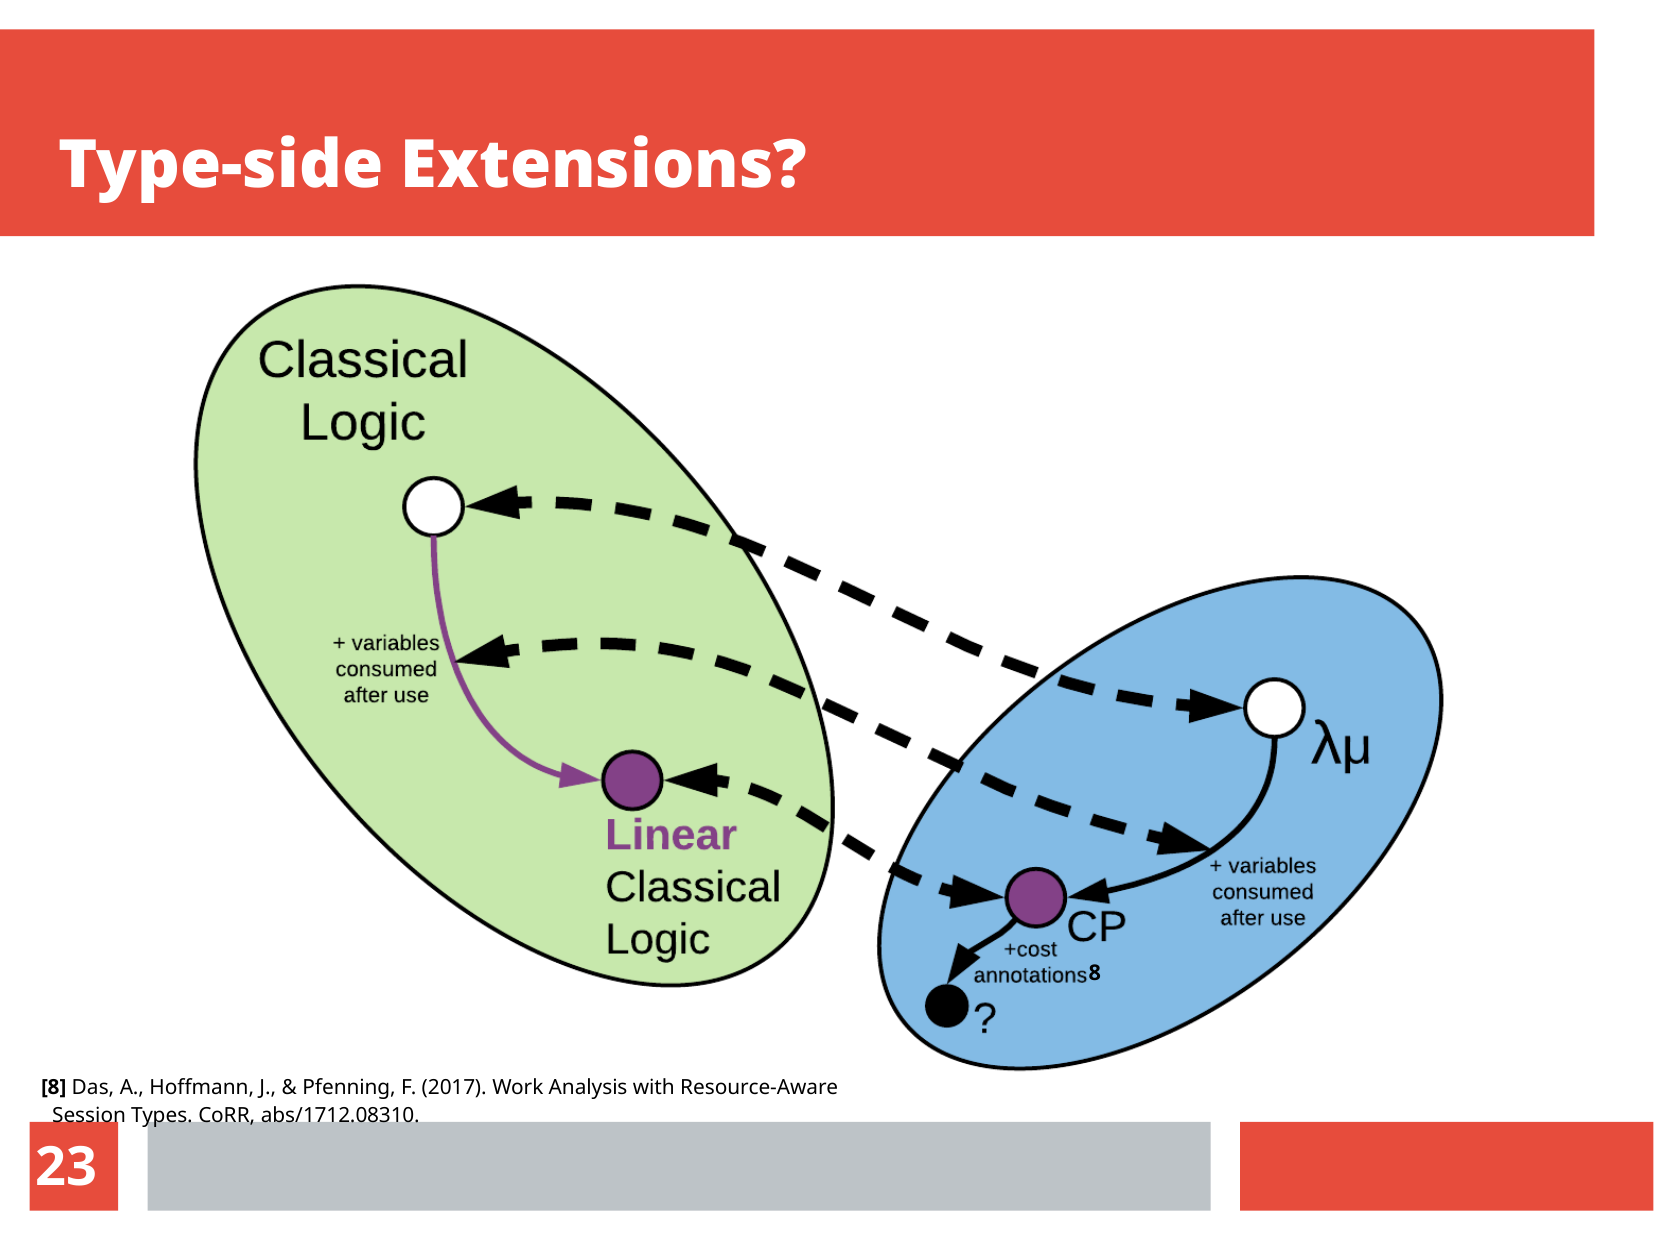

# Type-side Extensions?
8
[8] Das, A., Hoffmann, J., & Pfenning, F. (2017). Work Analysis with Resource-Aware
 Session Types. CoRR, abs/1712.08310.
23
44